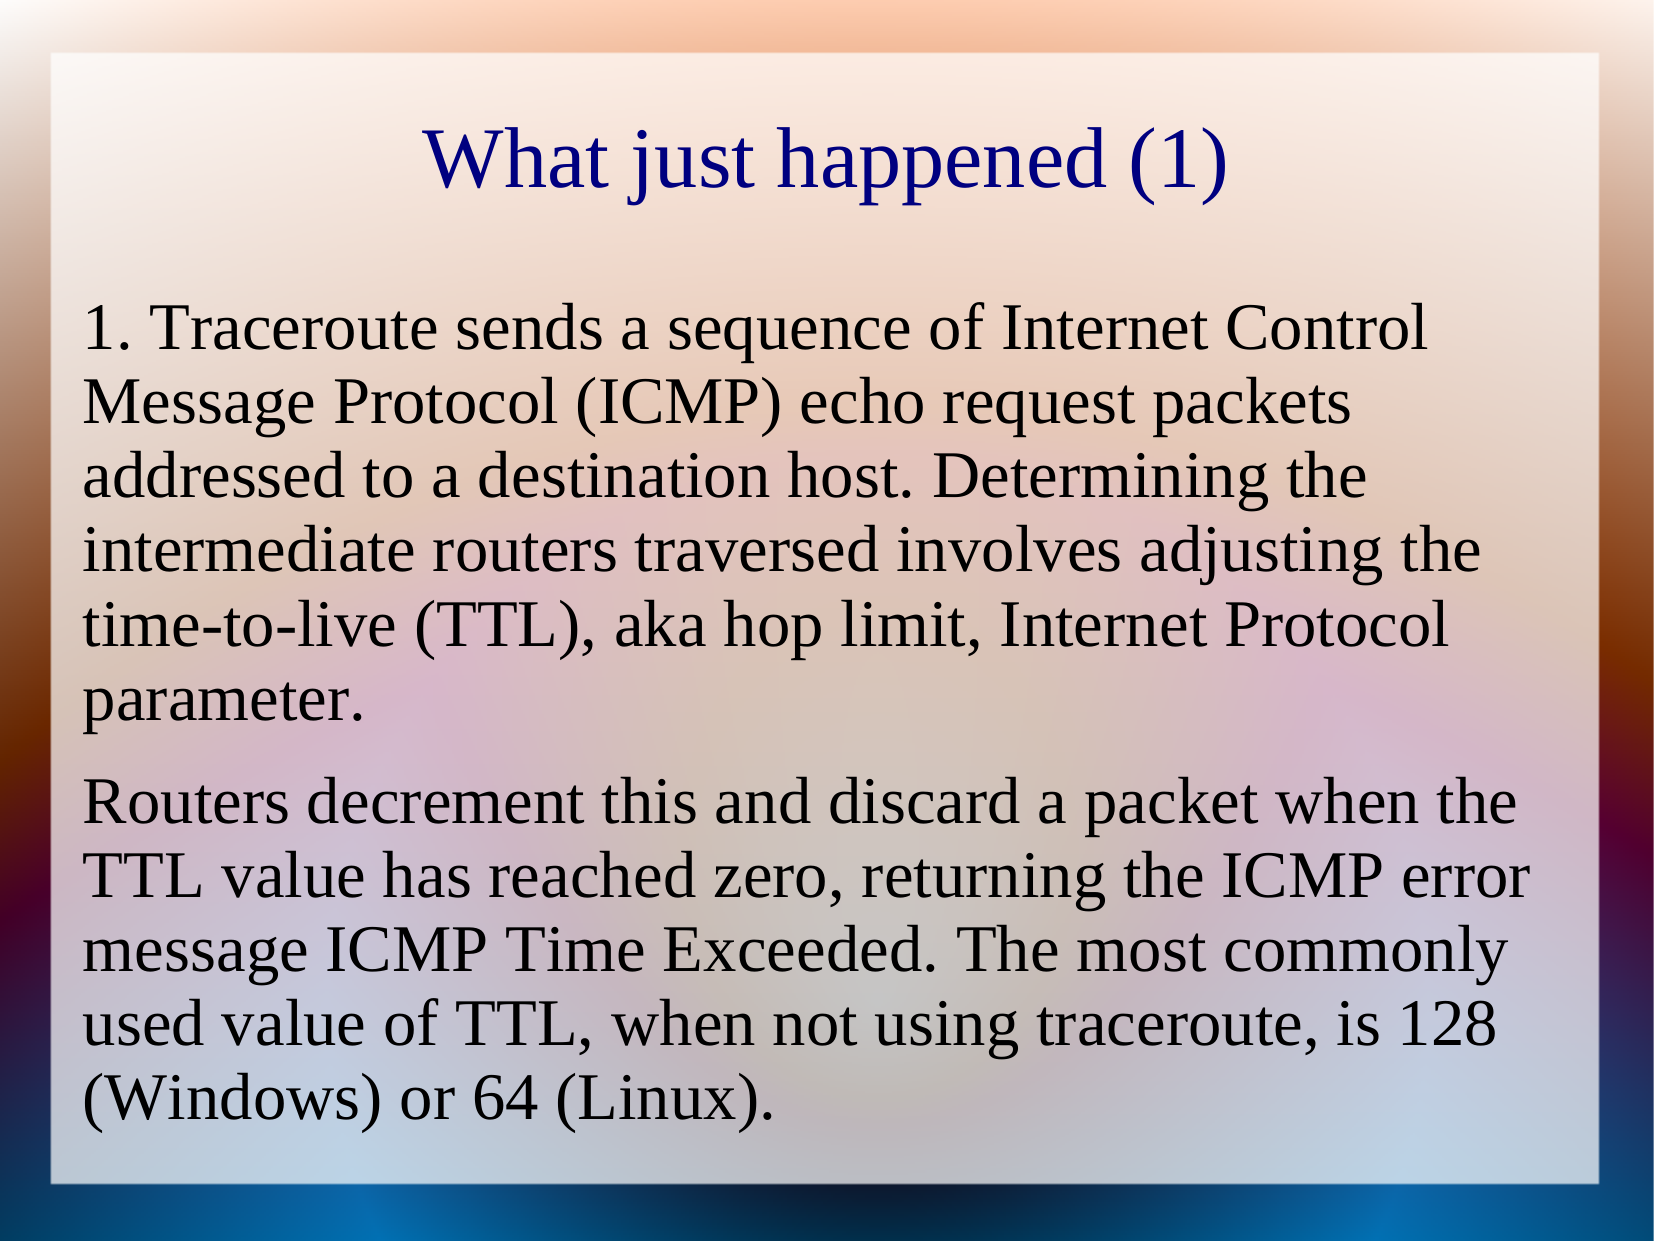

# What just happened (1)
1. Traceroute sends a sequence of Internet Control Message Protocol (ICMP) echo request packets addressed to a destination host. Determining the intermediate routers traversed involves adjusting the time-to-live (TTL), aka hop limit, Internet Protocol parameter.
Routers decrement this and discard a packet when the TTL value has reached zero, returning the ICMP error message ICMP Time Exceeded. The most commonly used value of TTL, when not using traceroute, is 128 (Windows) or 64 (Linux).